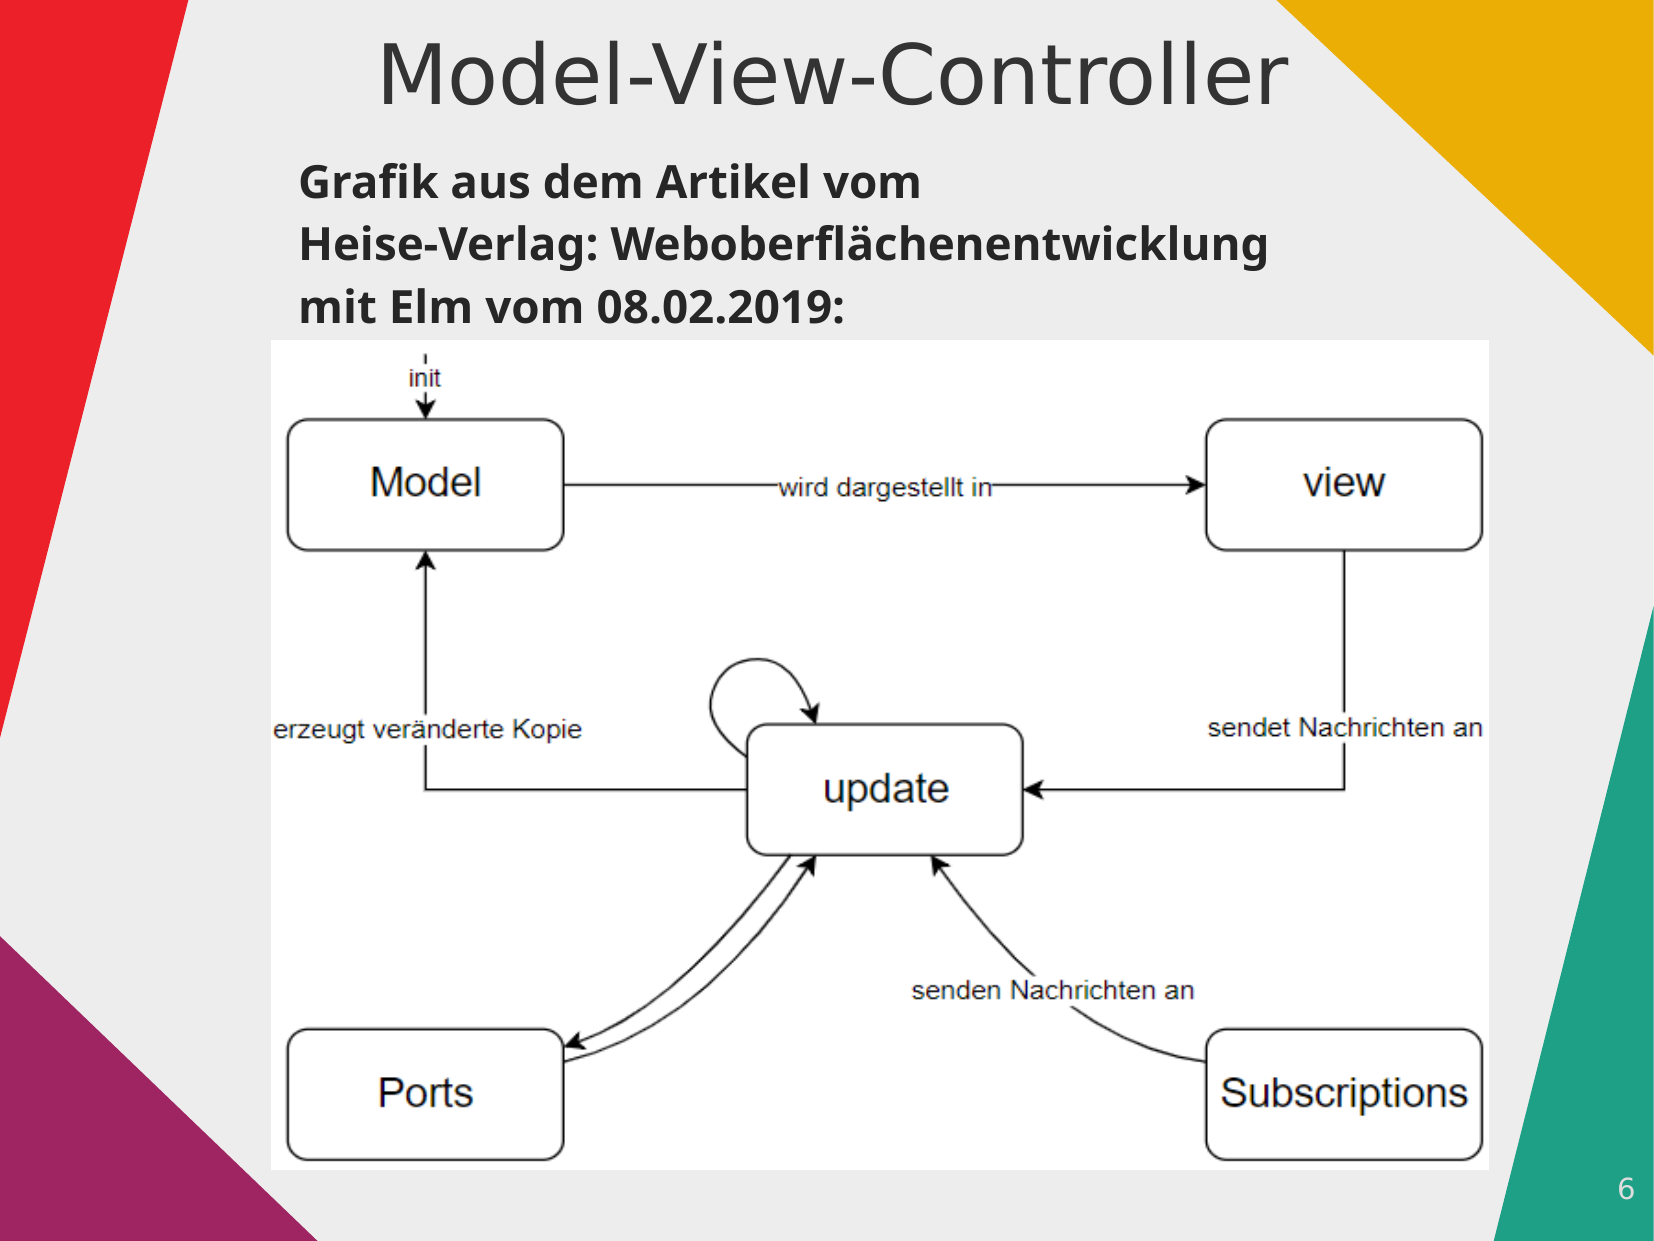

# Model-View-Controller
Grafik aus dem Artikel vom
Heise-Verlag: Weboberflächenentwicklung mit Elm vom 08.02.2019:
6